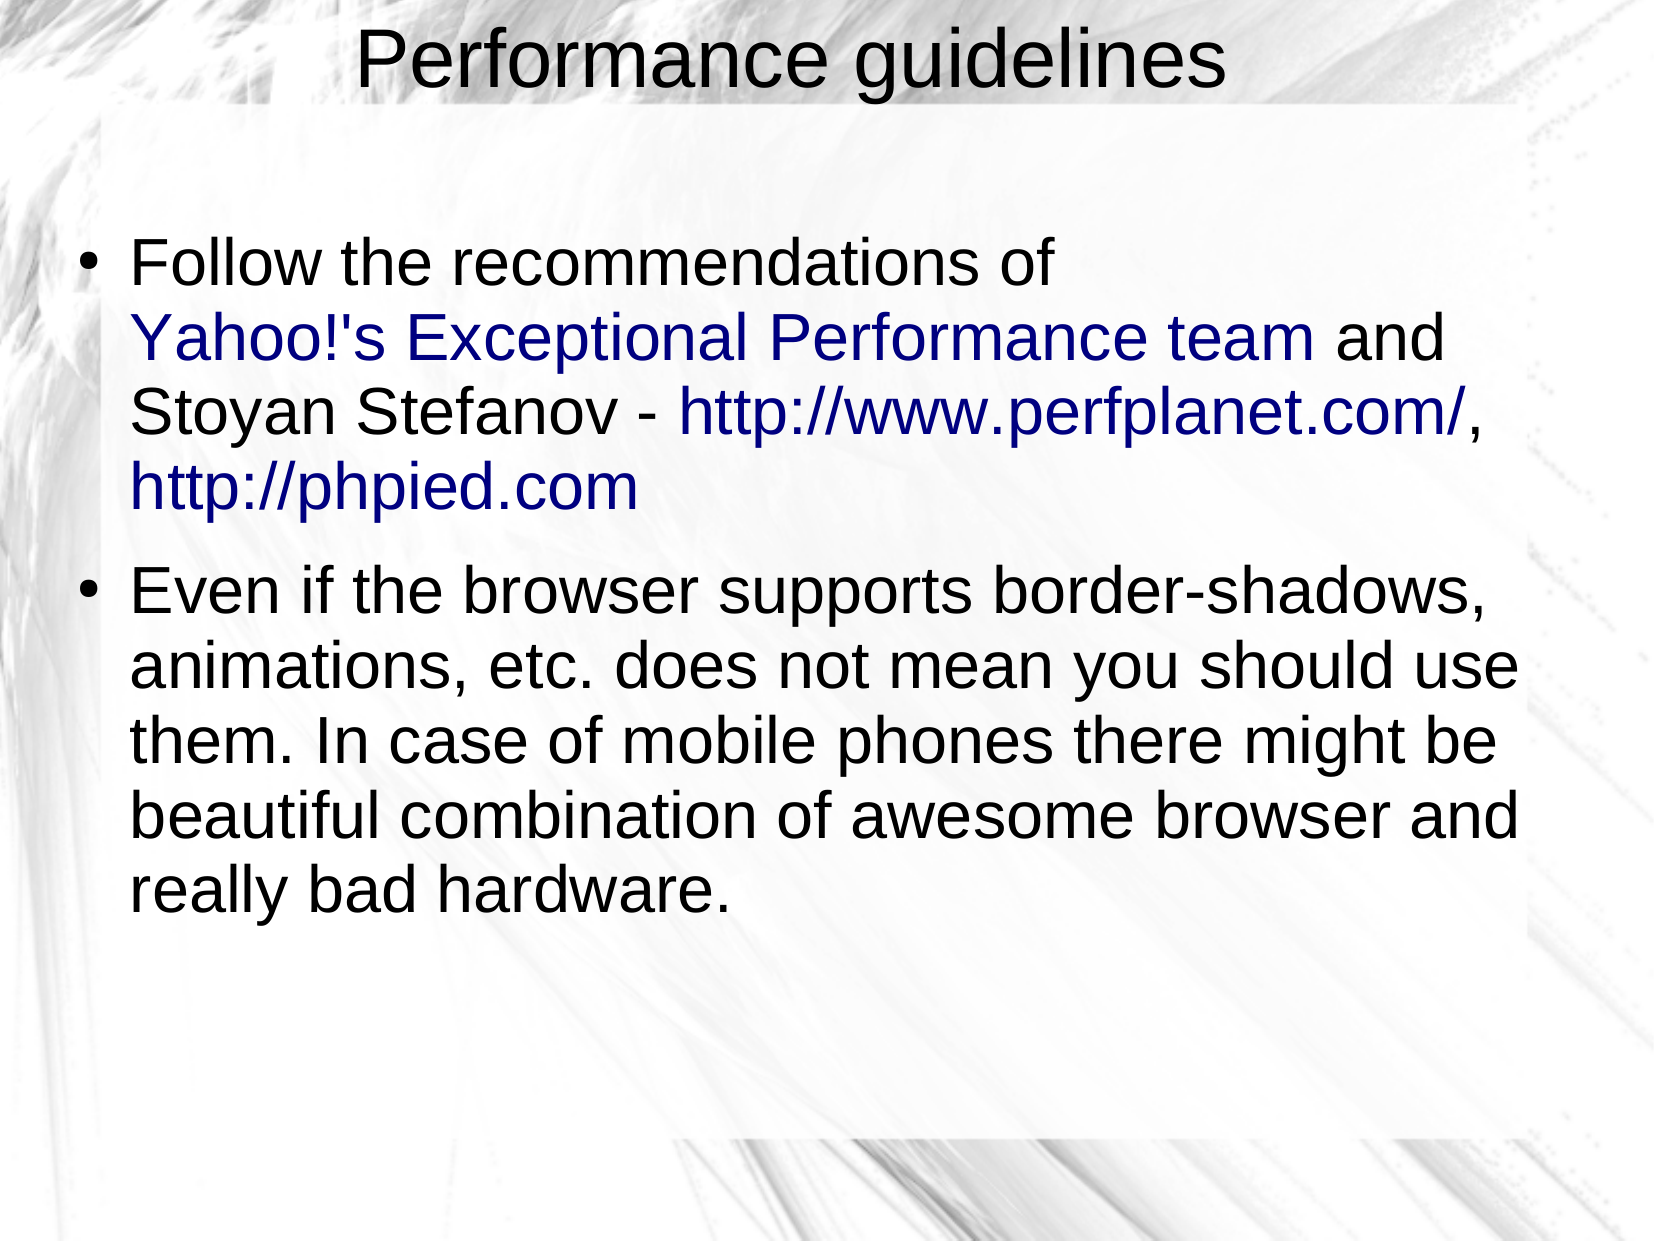

# Performance guidelines
Follow the recommendations of Yahoo!'s Exceptional Performance team and Stoyan Stefanov - http://www.perfplanet.com/, http://phpied.com
Even if the browser supports border-shadows, animations, etc. does not mean you should use them. In case of mobile phones there might be beautiful combination of awesome browser and really bad hardware.